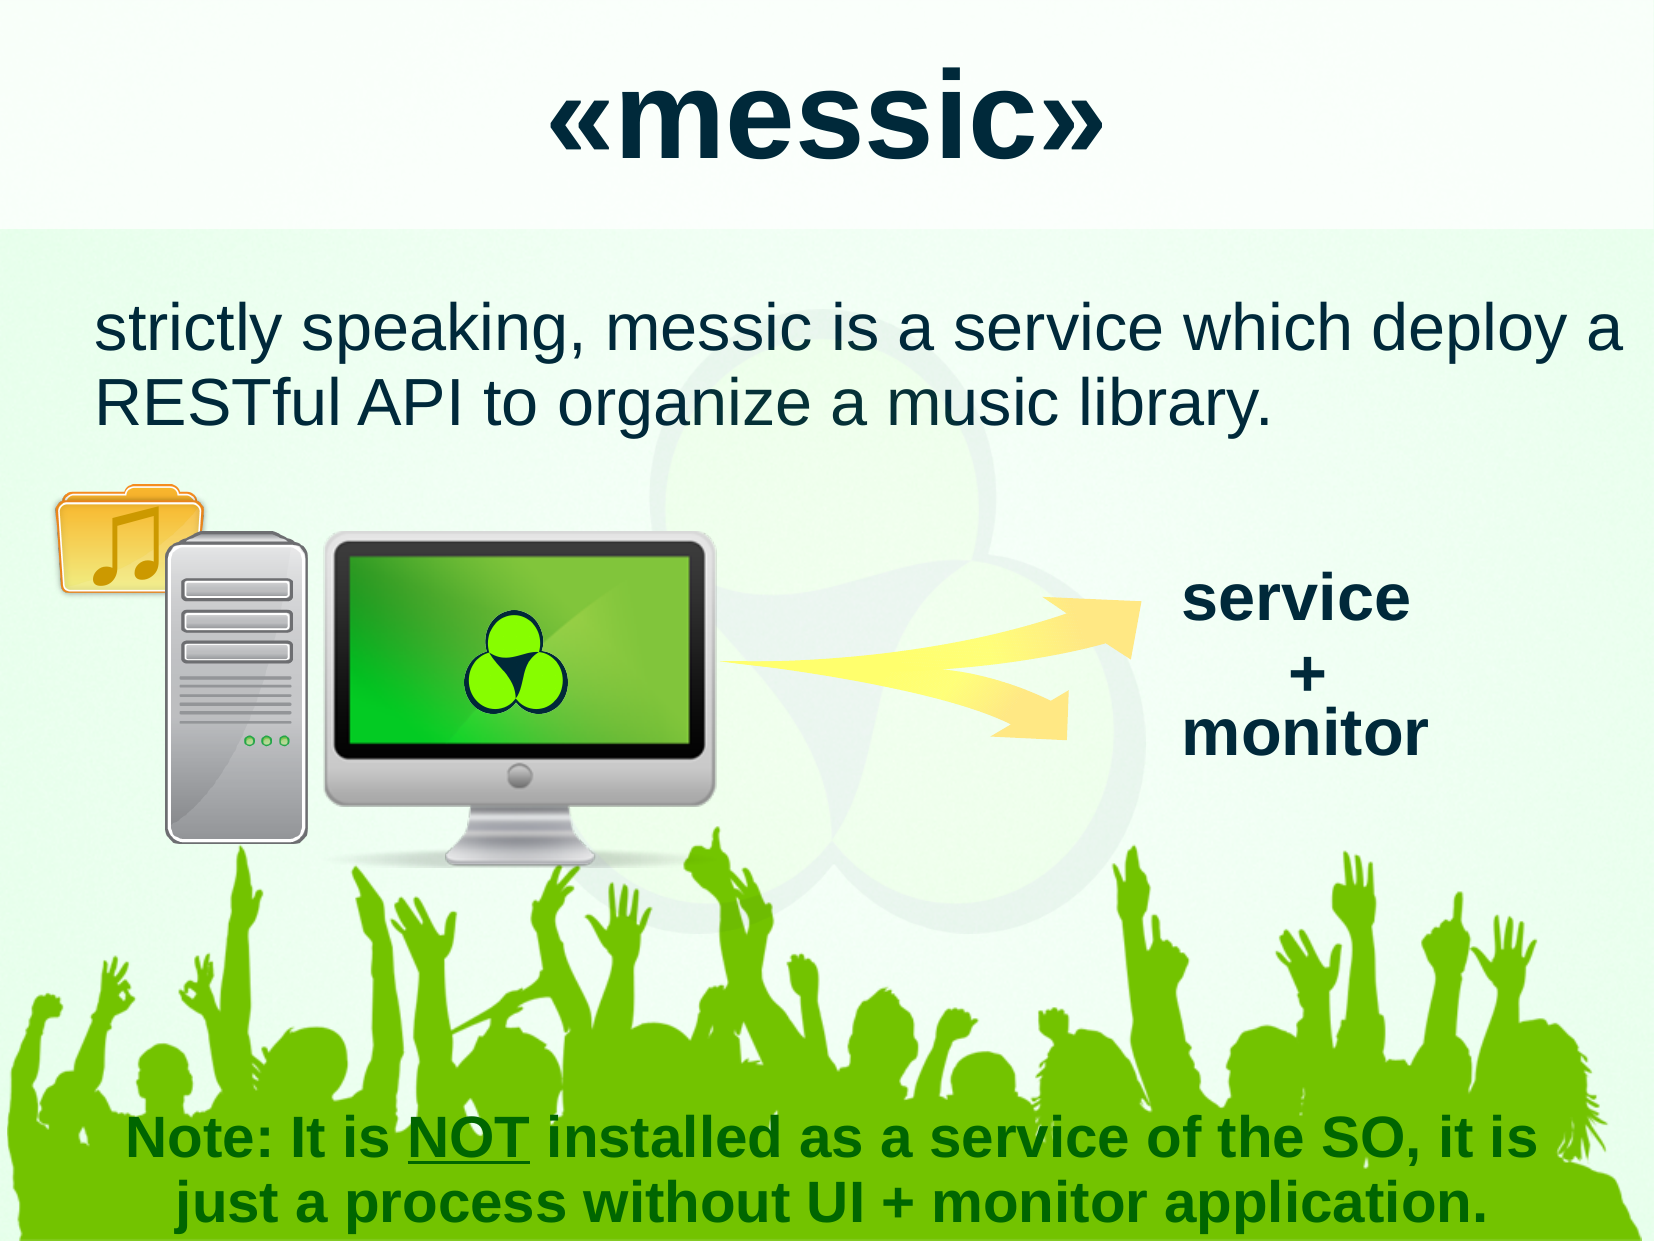

# «messic»
strictly speaking, messic is a service which deploy a RESTful API to organize a music library.
♫
service
+
monitor
Note: It is NOT installed as a service of the SO, it is just a process without UI + monitor application.